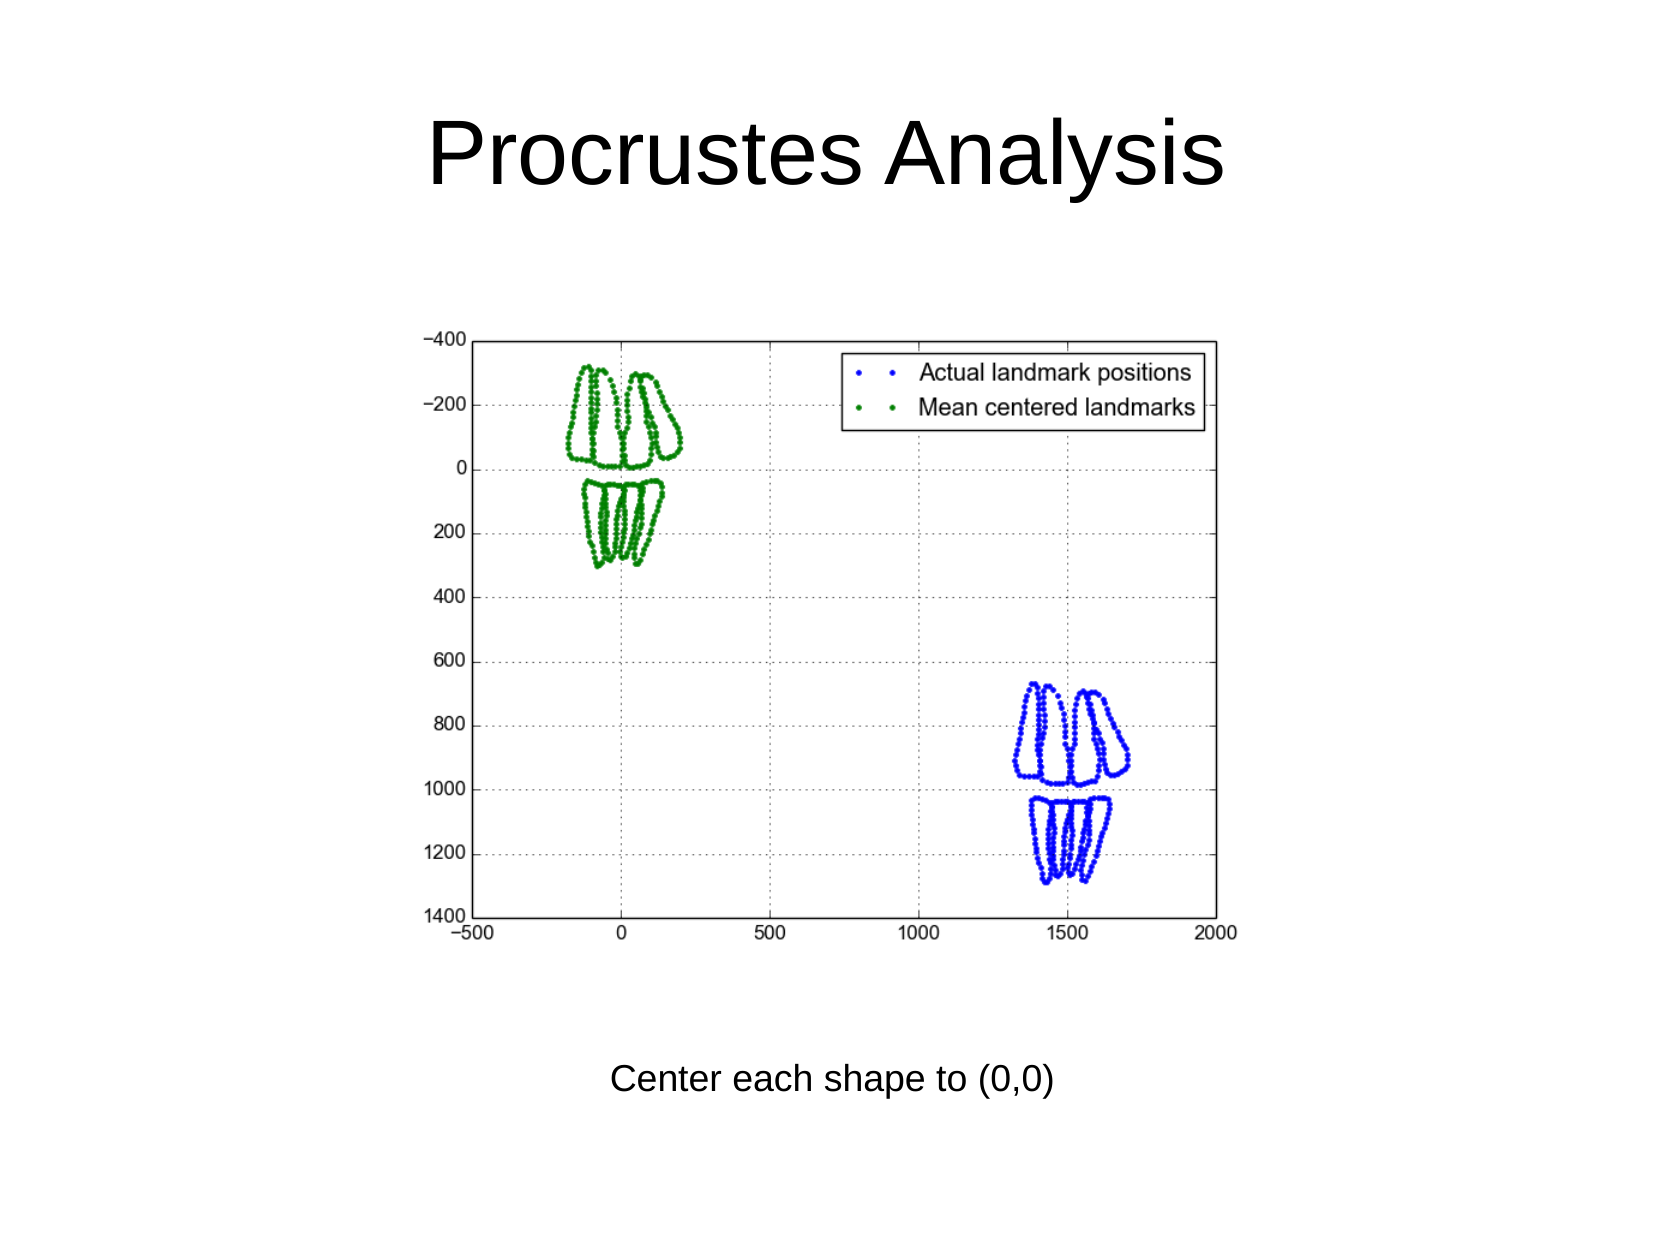

# Procrustes Analysis
Center each shape to (0,0)